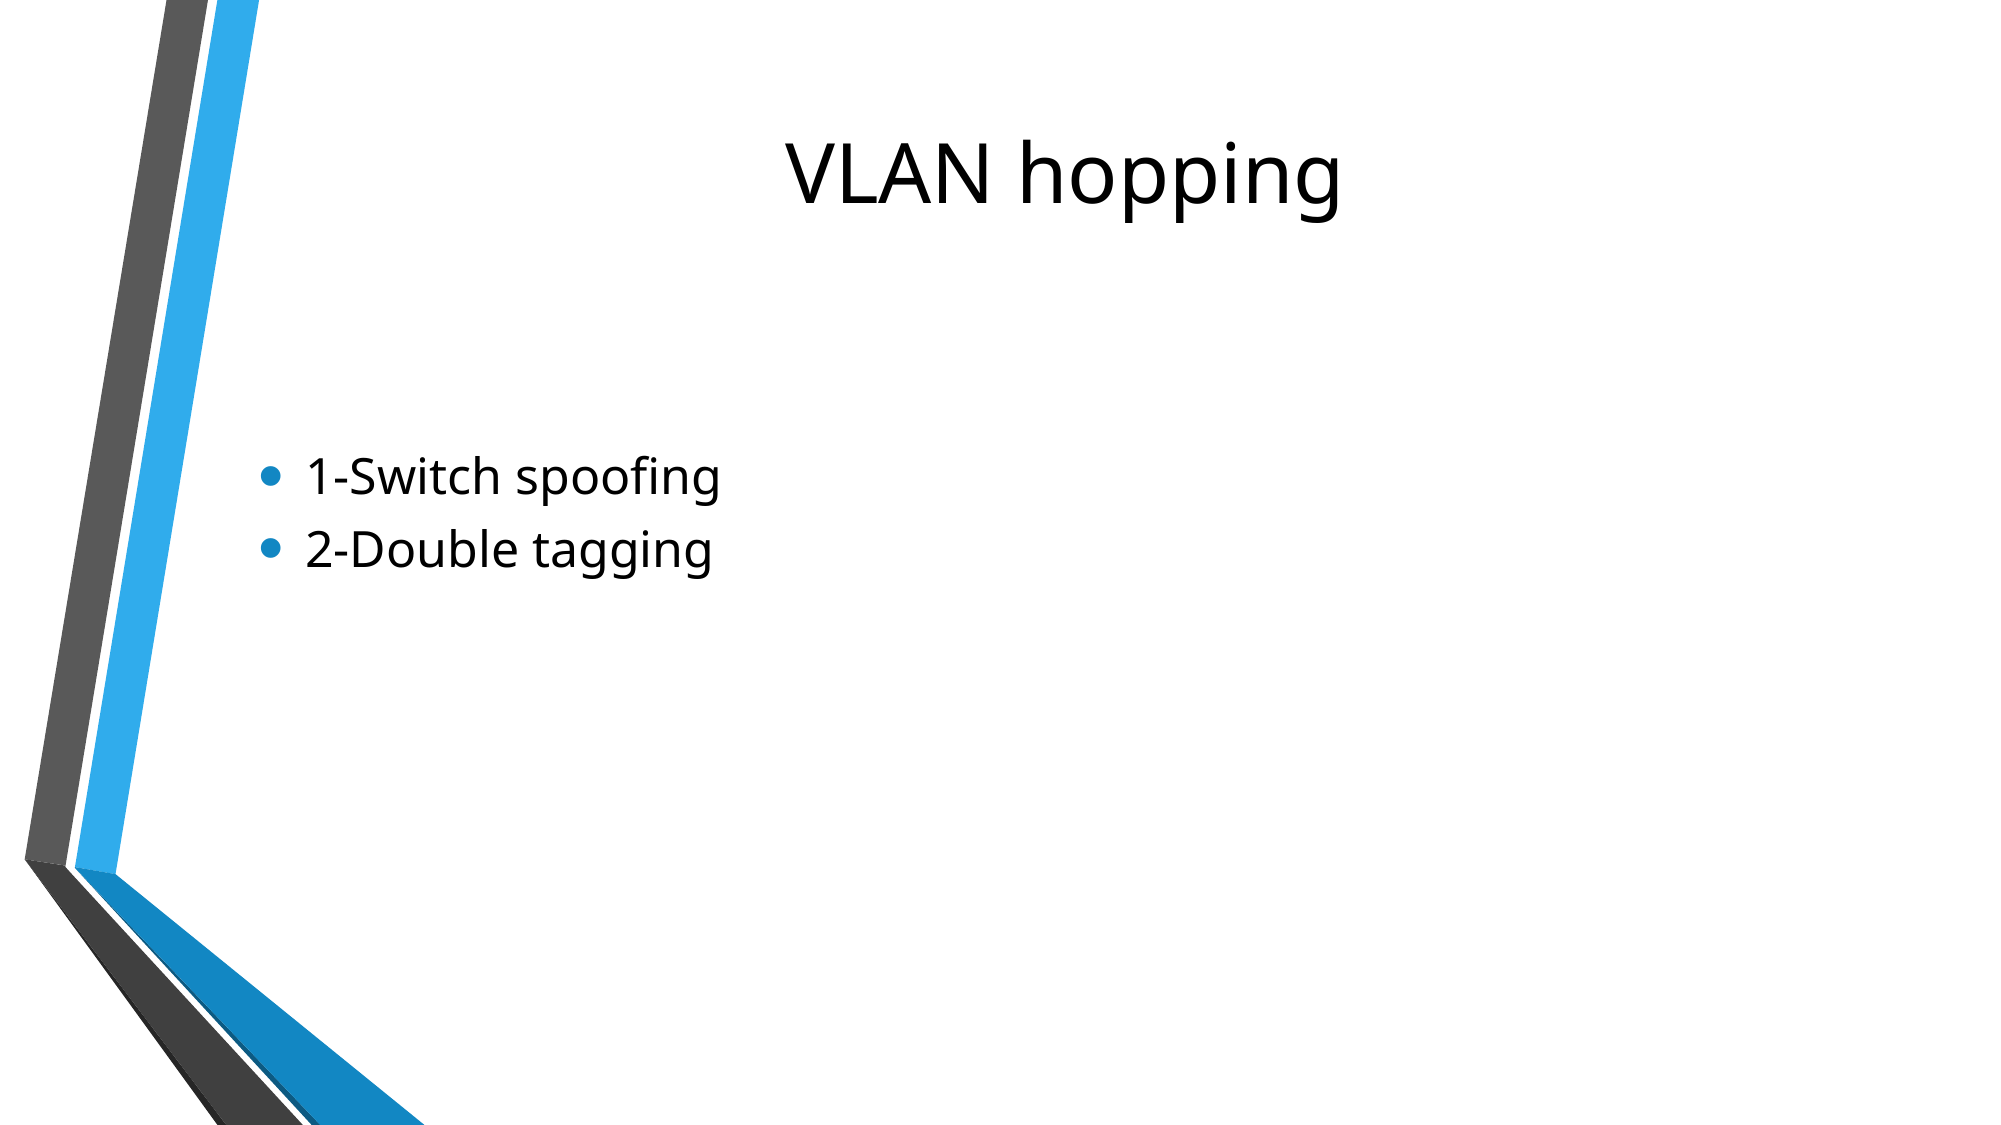

# VLAN hopping
1-Switch spoofing
2-Double tagging